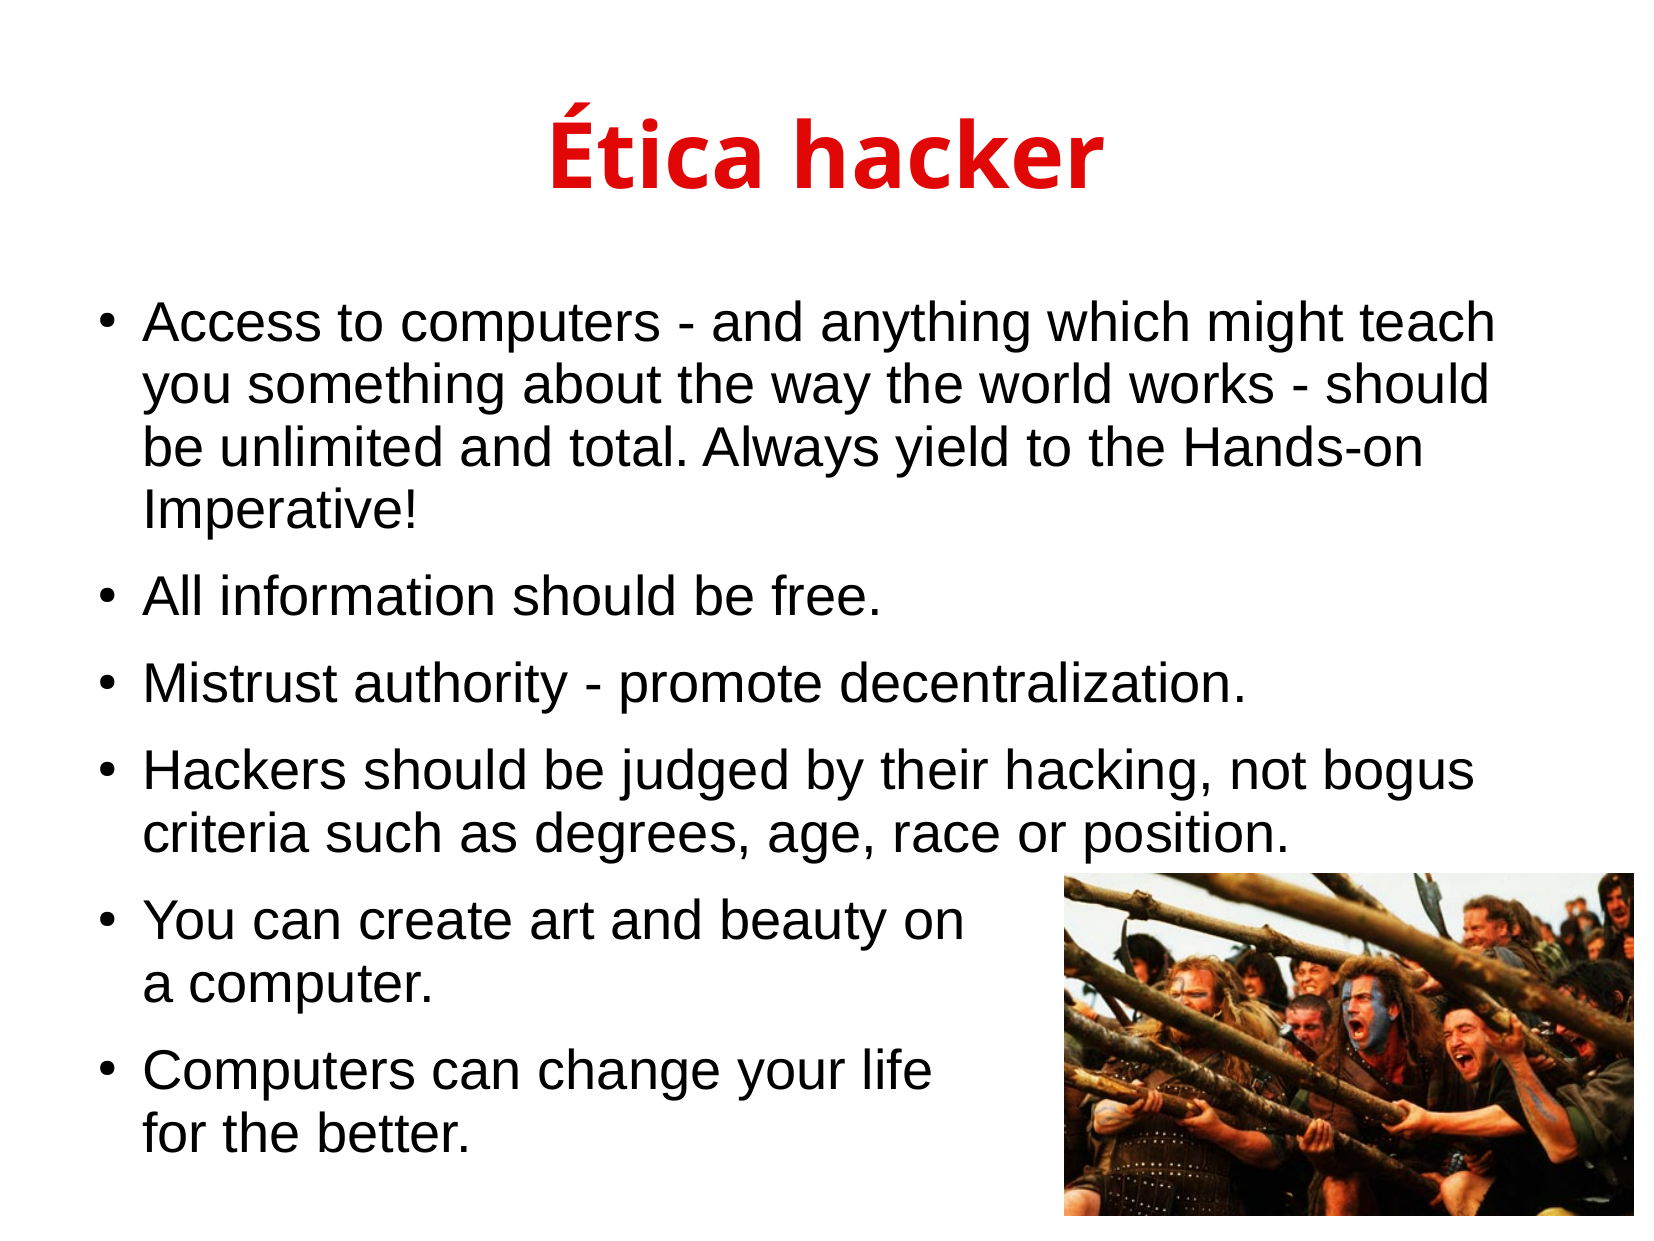

# Ética hacker
Access to computers - and anything which might teach you something about the way the world works - should be unlimited and total. Always yield to the Hands-on Imperative!
All information should be free.
Mistrust authority - promote decentralization.
Hackers should be judged by their hacking, not bogus criteria such as degrees, age, race or position.
You can create art and beauty on
a computer.
Computers can change your life
for the better.